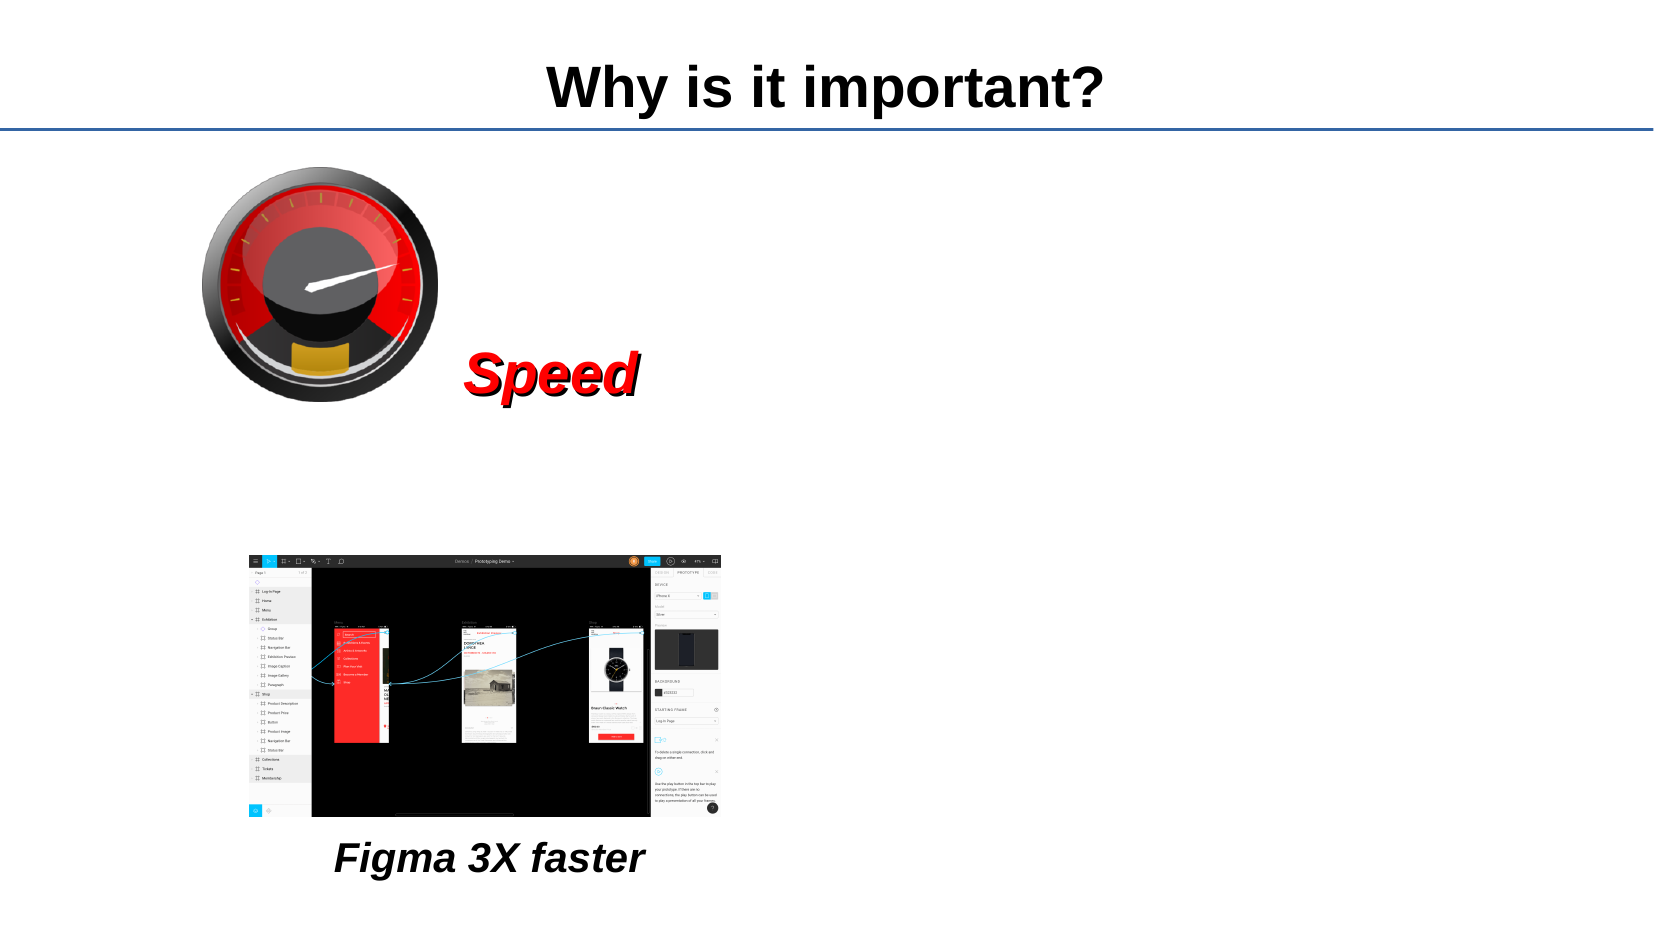

Why is it important?
Speed
Figma 3X faster